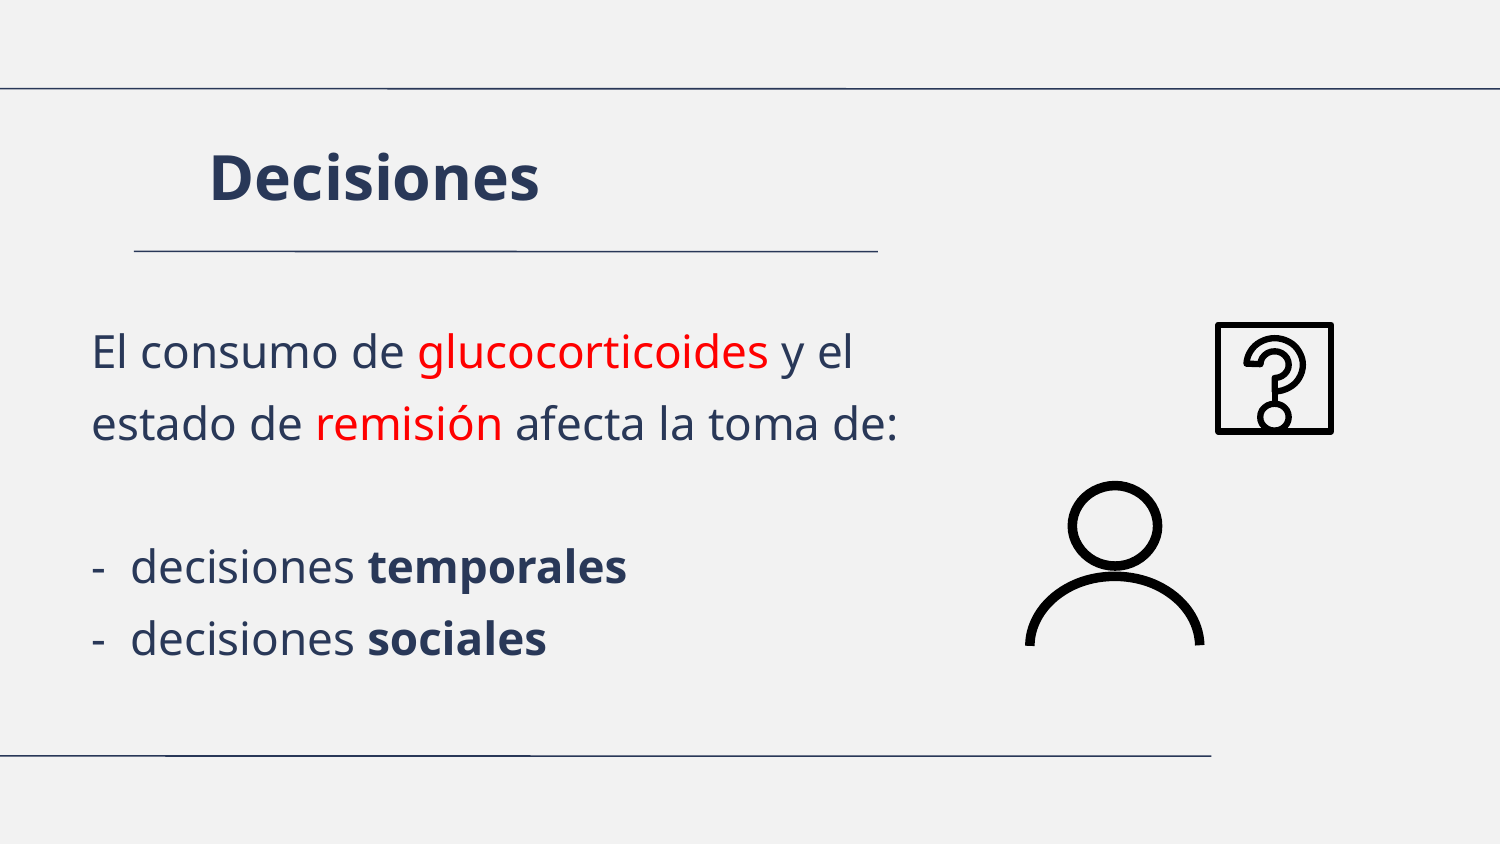

# Decisiones
El consumo de glucocorticoides y el estado de remisión afecta la toma de:
- decisiones temporales
- decisiones sociales